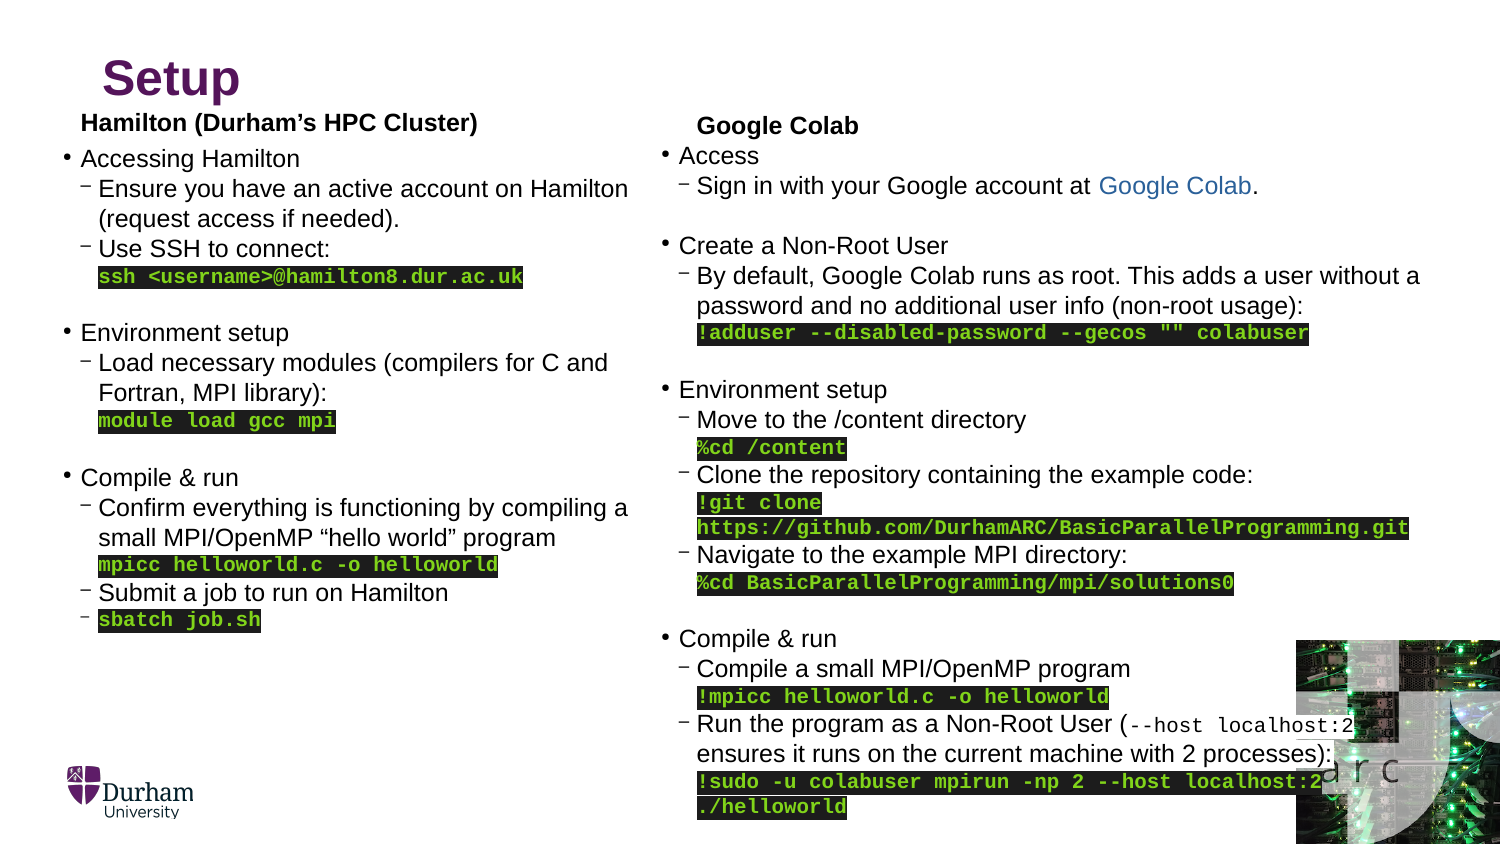

Setup
# Hamilton (Durham’s HPC Cluster)
Accessing Hamilton
Ensure you have an active account on Hamilton (request access if needed).
Use SSH to connect:
ssh <username>@hamilton8.dur.ac.uk
Environment setup
Load necessary modules (compilers for C and Fortran, MPI library):
module load gcc mpi
Compile & run
Confirm everything is functioning by compiling a small MPI/OpenMP “hello world” program
mpicc helloworld.c -o helloworld
Submit a job to run on Hamilton
sbatch job.sh
Google Colab
Access
Sign in with your Google account at Google Colab.
Create a Non-Root User
By default, Google Colab runs as root. This adds a user without a password and no additional user info (non-root usage):
!adduser --disabled-password --gecos "" colabuser
Environment setup
Move to the /content directory
%cd /content
Clone the repository containing the example code:
!git clone https://github.com/DurhamARC/BasicParallelProgramming.git
Navigate to the example MPI directory:
%cd BasicParallelProgramming/mpi/solutions0
Compile & run
Compile a small MPI/OpenMP program
!mpicc helloworld.c -o helloworld
Run the program as a Non-Root User (--host localhost:2 ensures it runs on the current machine with 2 processes):
!sudo -u colabuser mpirun -np 2 --host localhost:2 ./helloworld